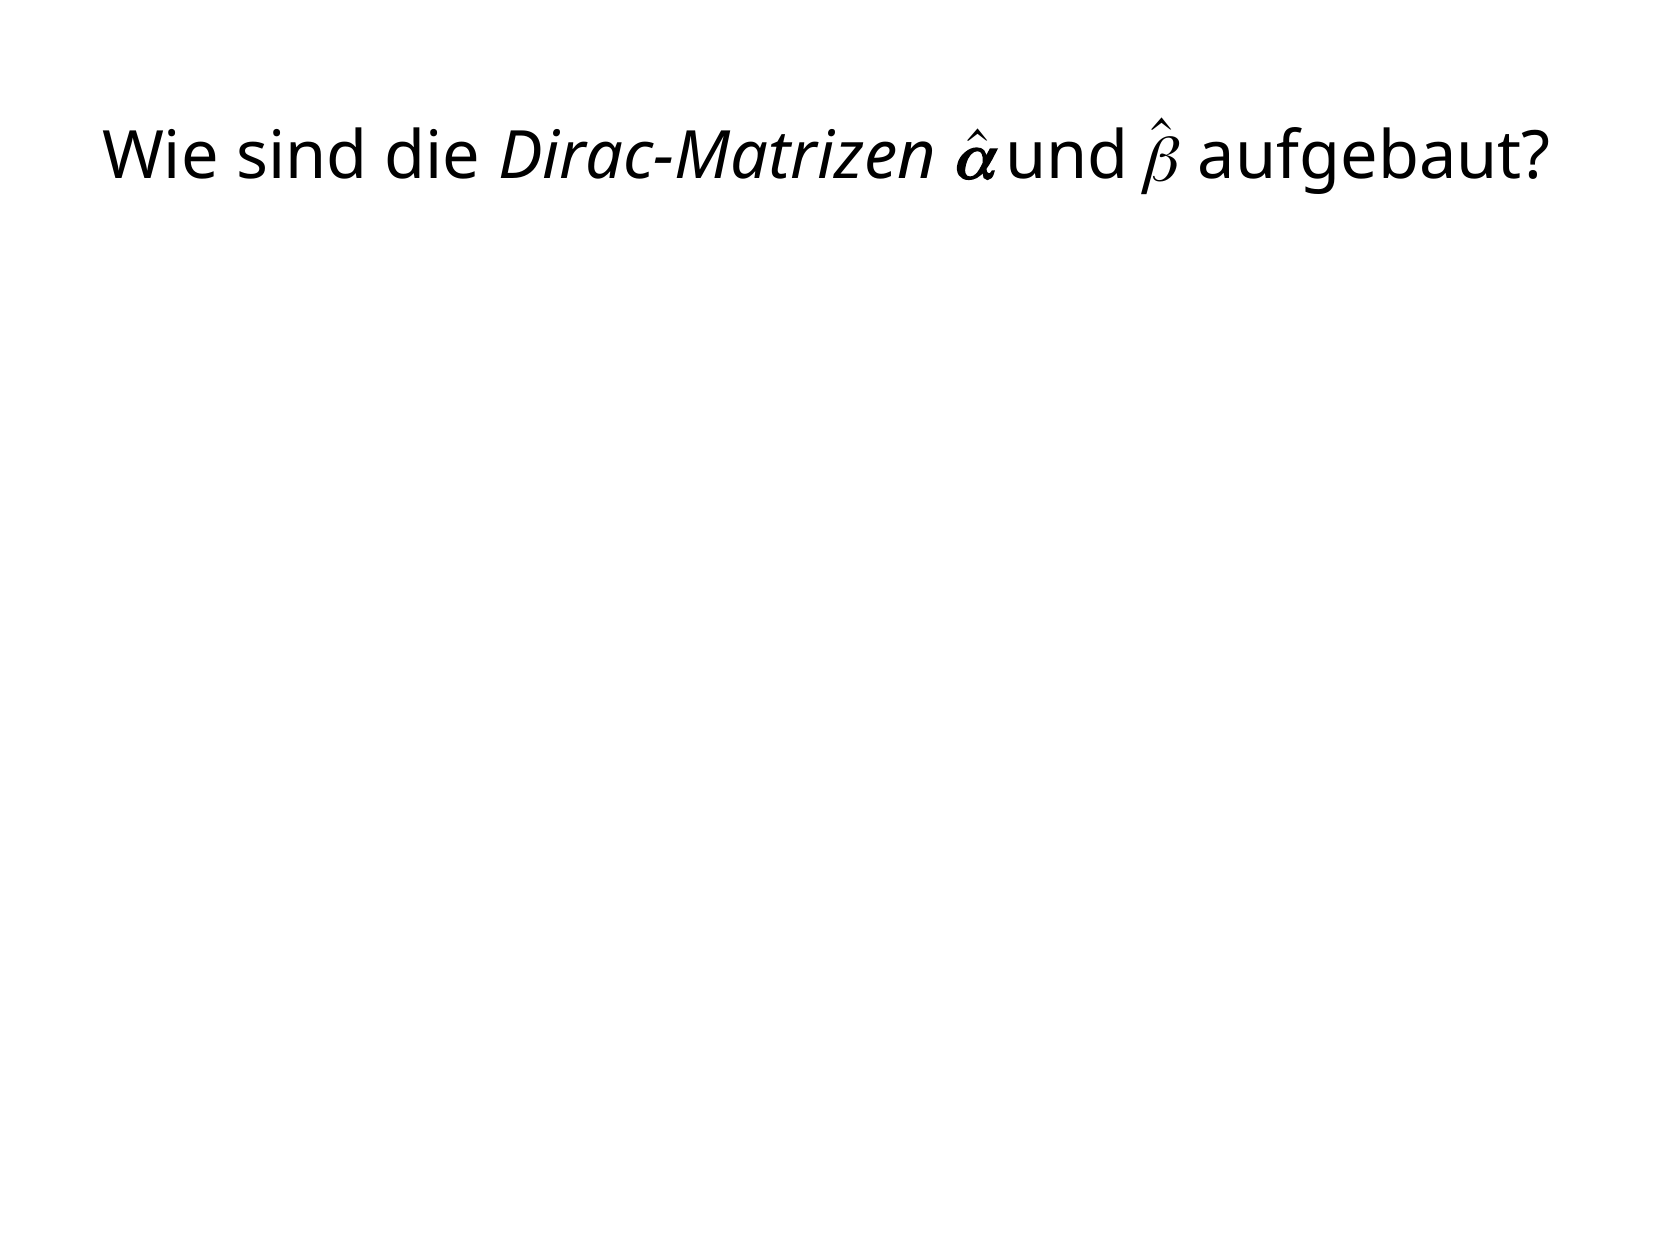

# Wie sind die Dirac-Matrizen und aufgebaut?